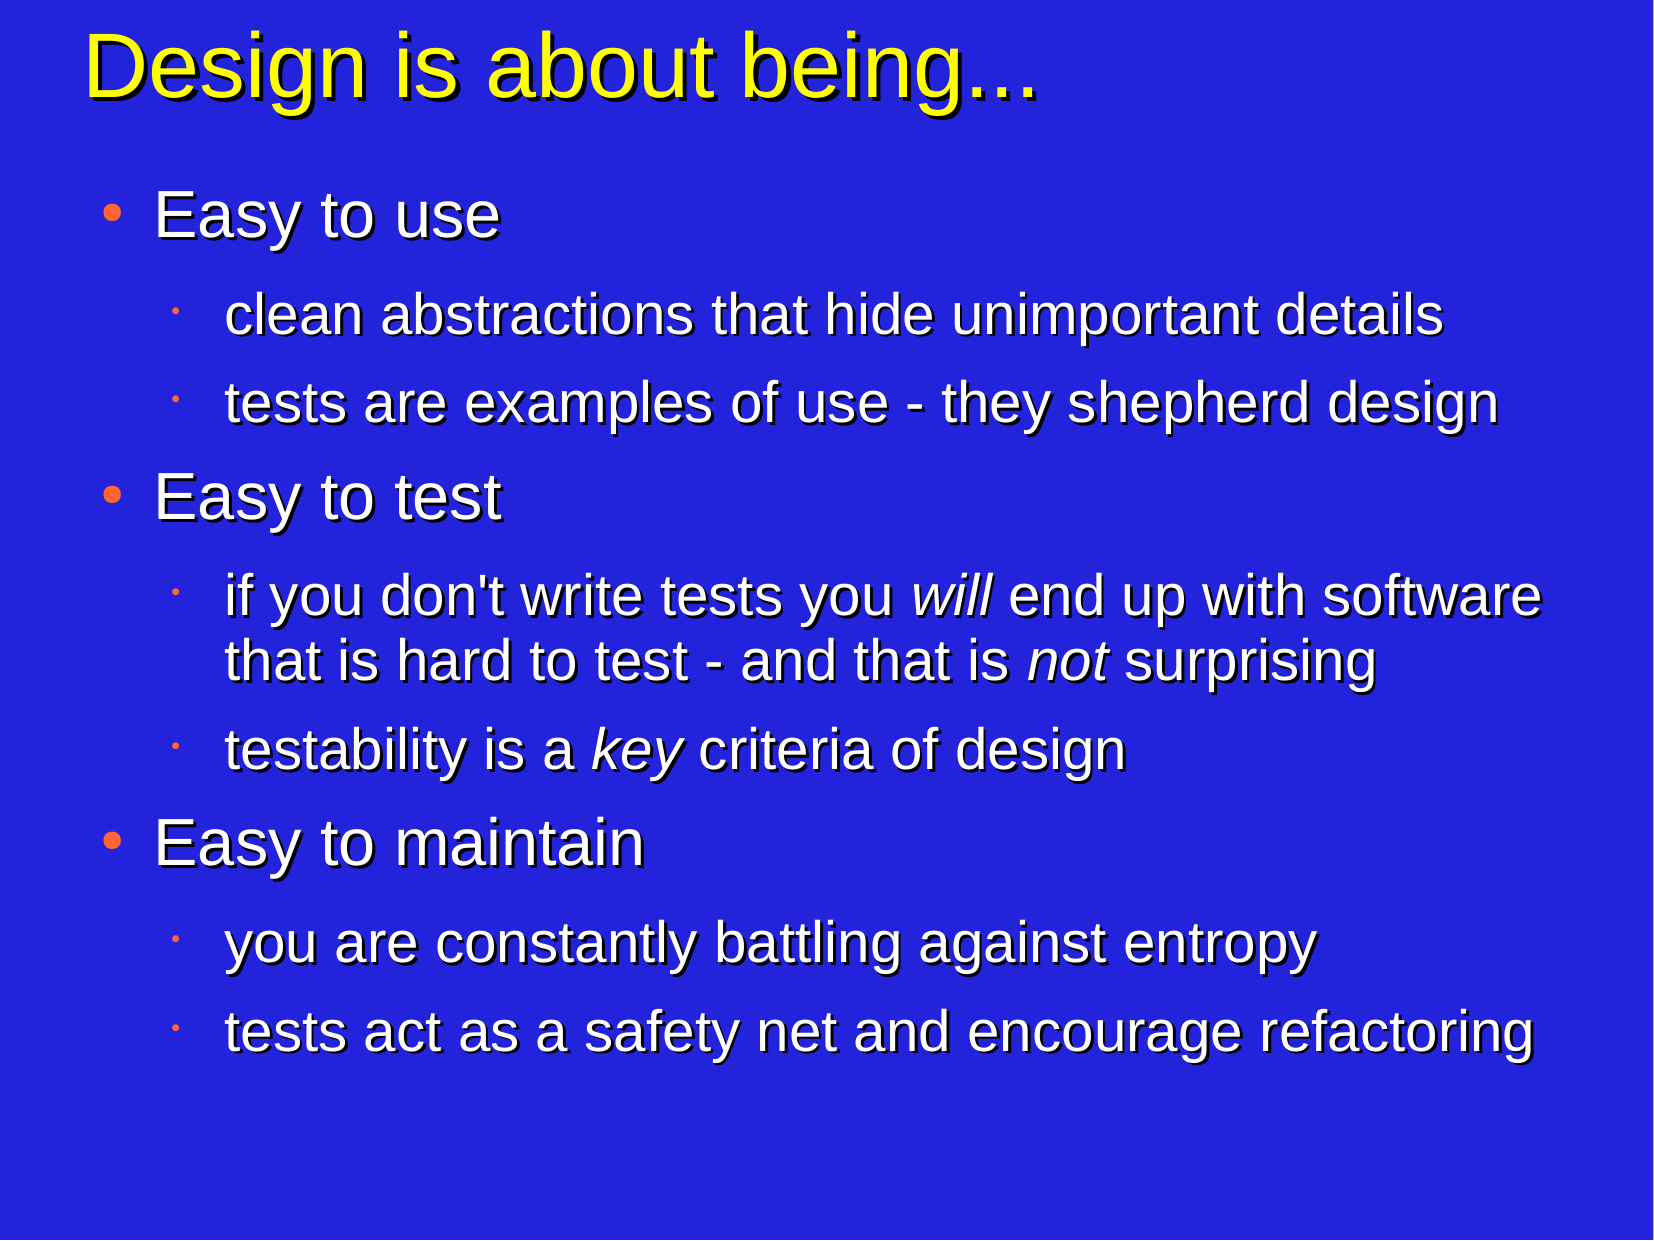

# Design is about being...
Easy to use
clean abstractions that hide unimportant details
tests are examples of use - they shepherd design
Easy to test
if you don't write tests you will end up with software that is hard to test - and that is not surprising
testability is a key criteria of design
Easy to maintain
you are constantly battling against entropy
tests act as a safety net and encourage refactoring